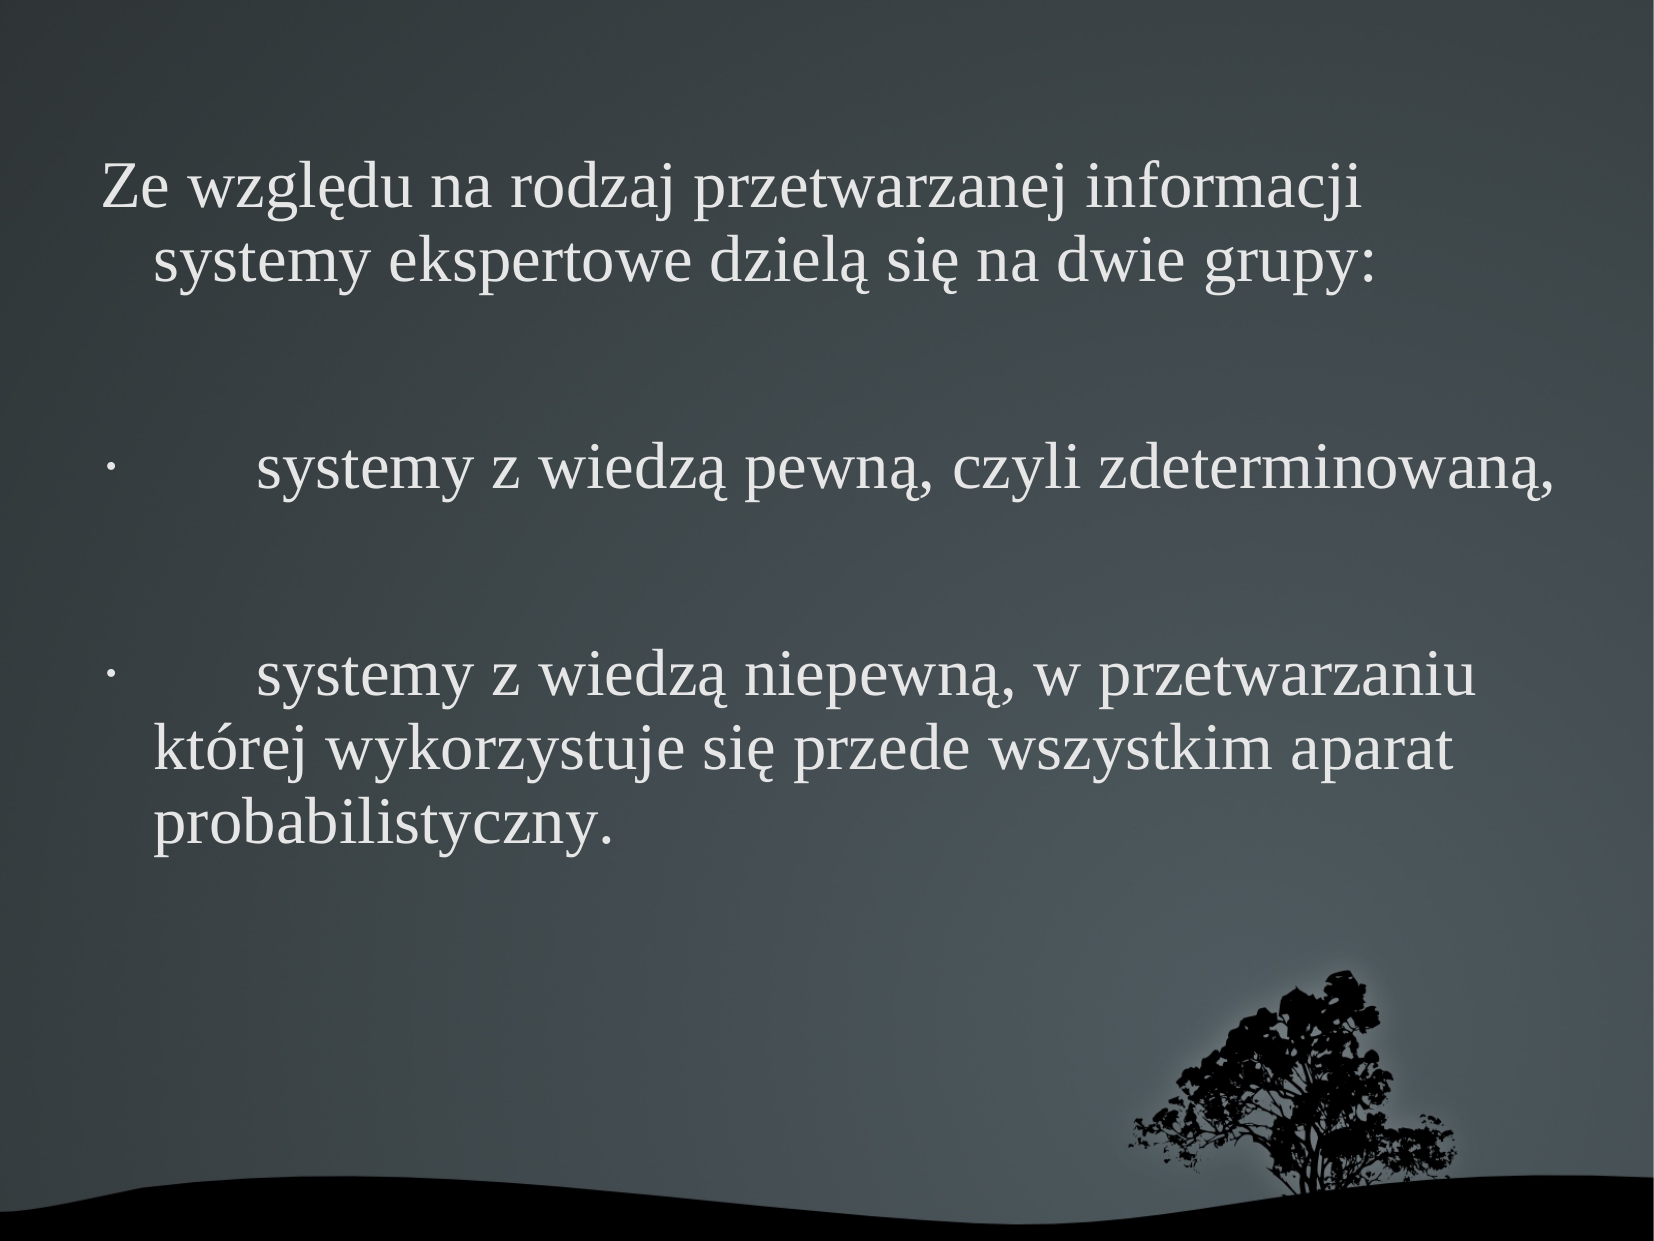

#
Ze względu na rodzaj przetwarzanej informacji systemy ekspertowe dzielą się na dwie grupy:
· systemy z wiedzą pewną, czyli zdeterminowaną,
· systemy z wiedzą niepewną, w przetwarzaniu której wykorzystuje się przede wszystkim aparat probabilistyczny.